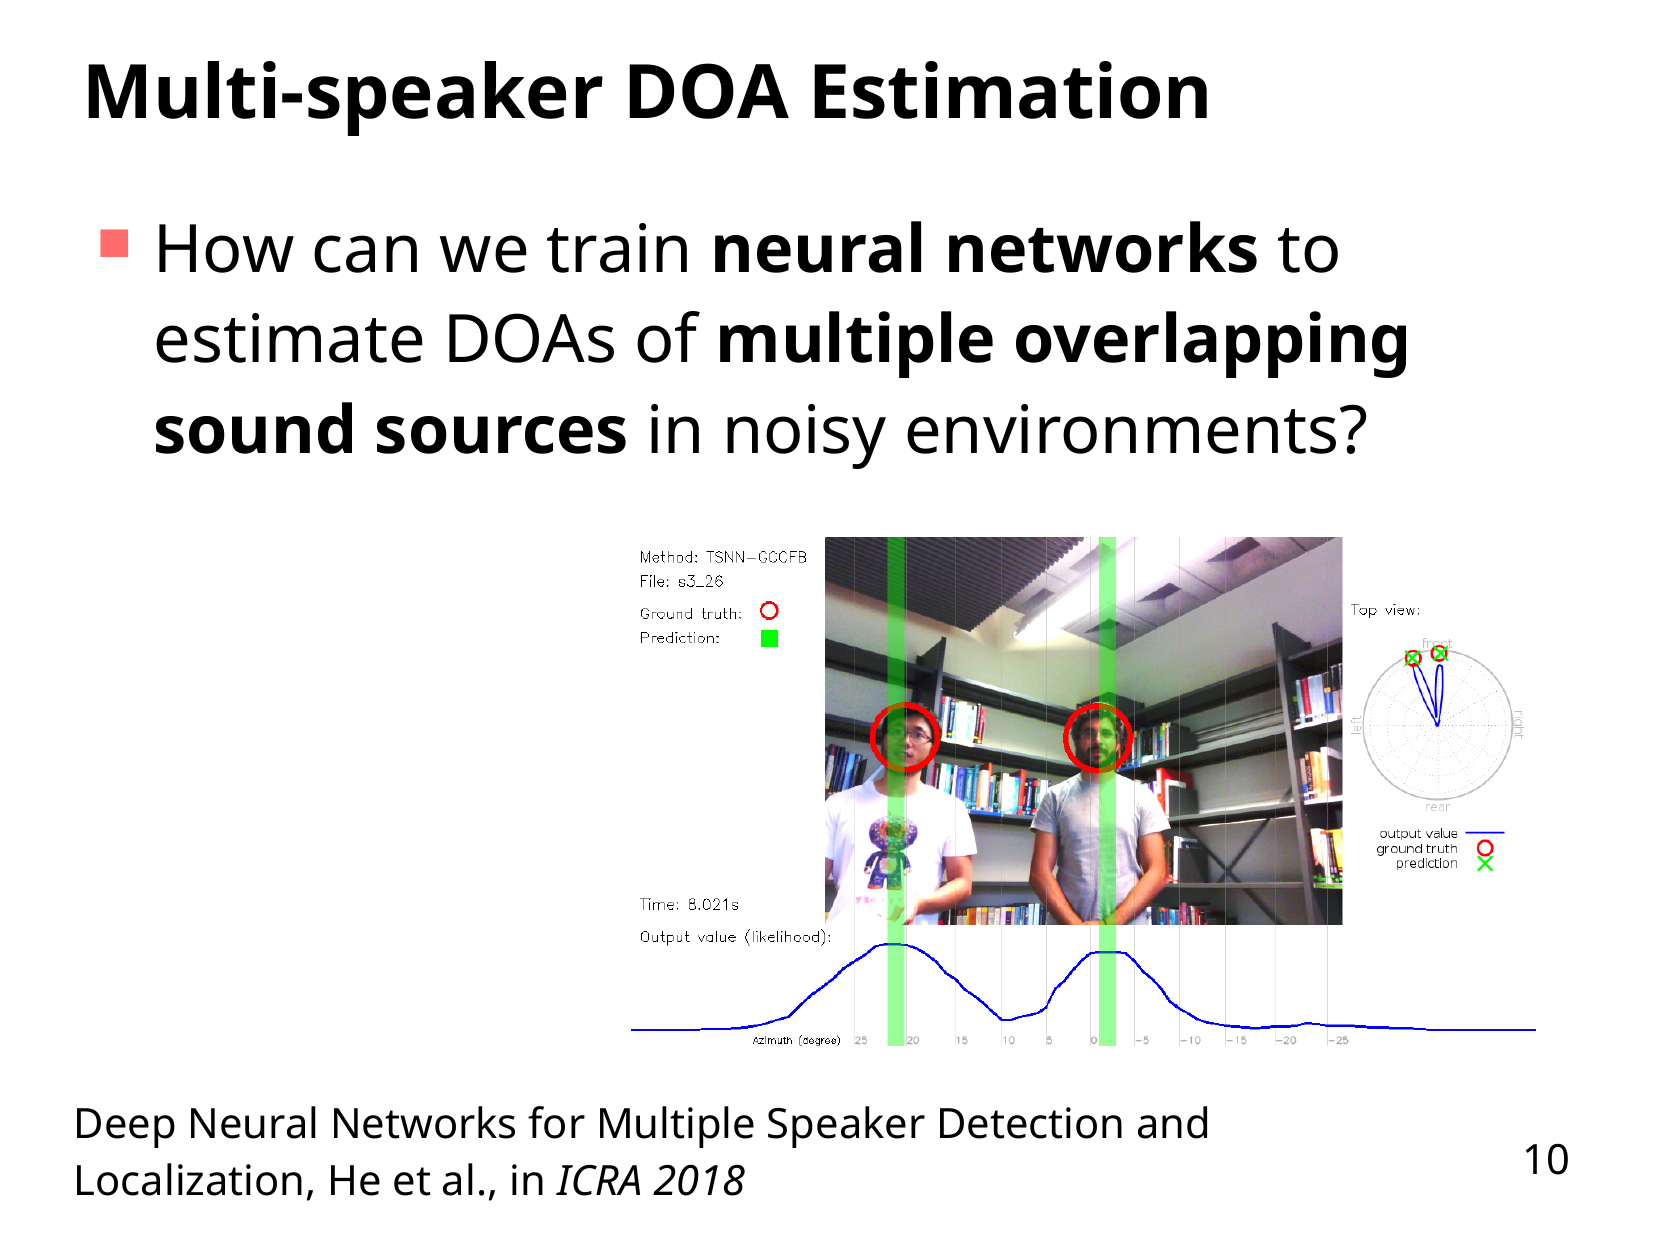

# Multi-speaker DOA Estimation
How can we train neural networks to estimate DOAs of multiple overlapping sound sources in noisy environments?
Deep Neural Networks for Multiple Speaker Detection and Localization, He et al., in ICRA 2018
10